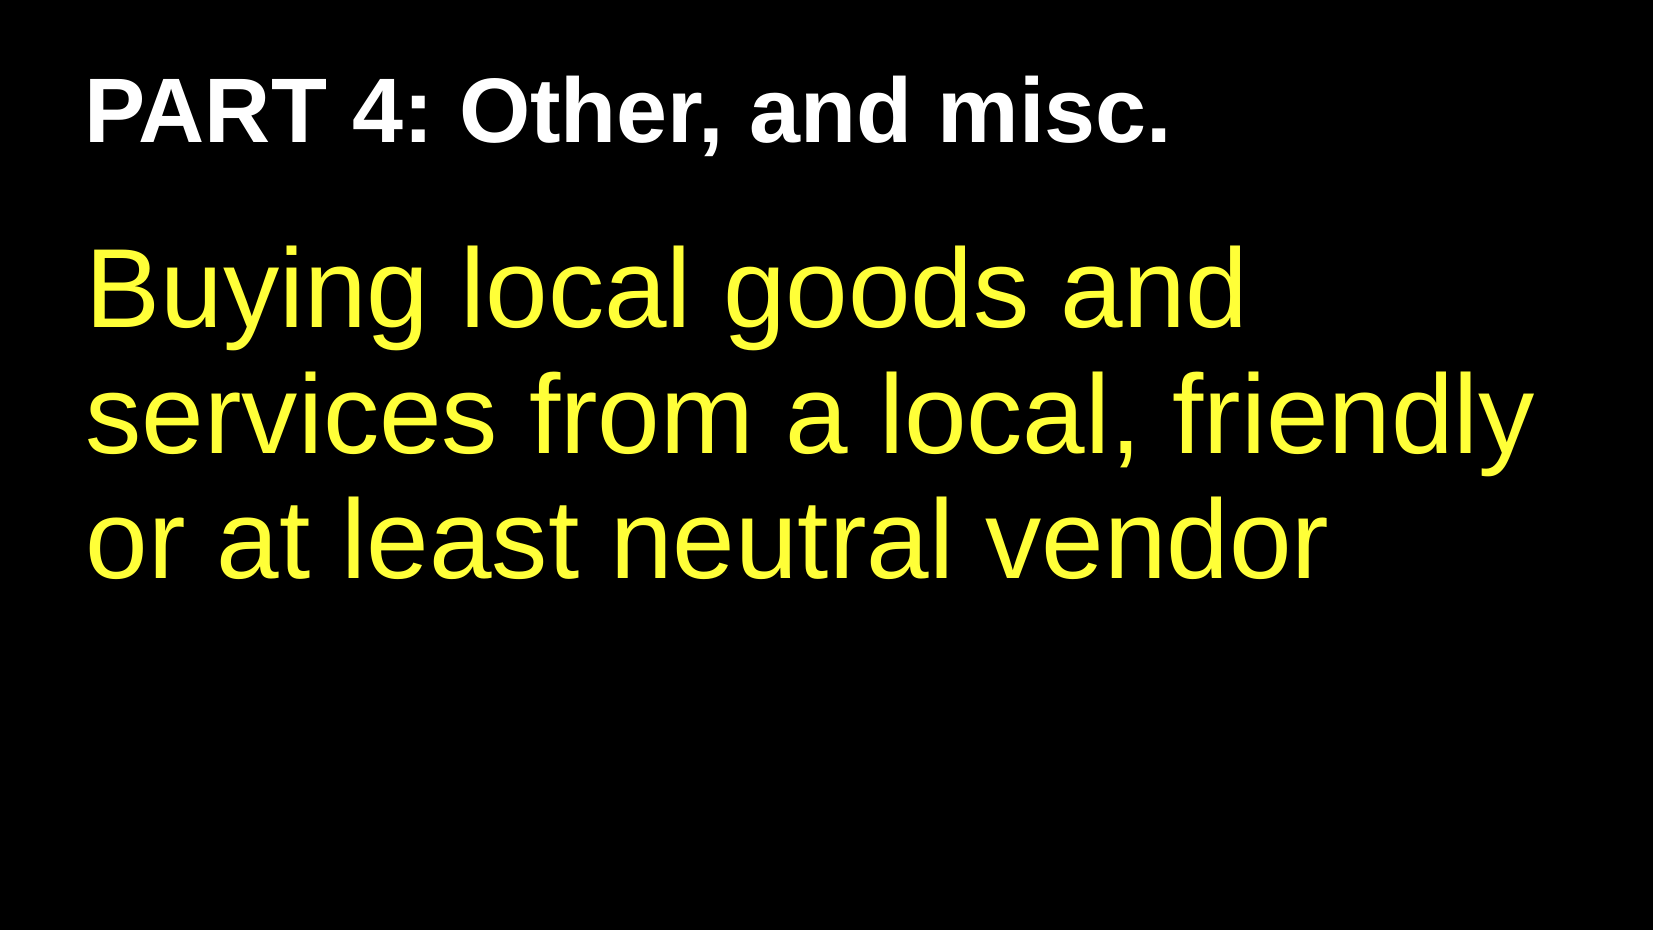

# PART 4: Other, and misc.
Buying local goods and services from a local, friendly or at least neutral vendor